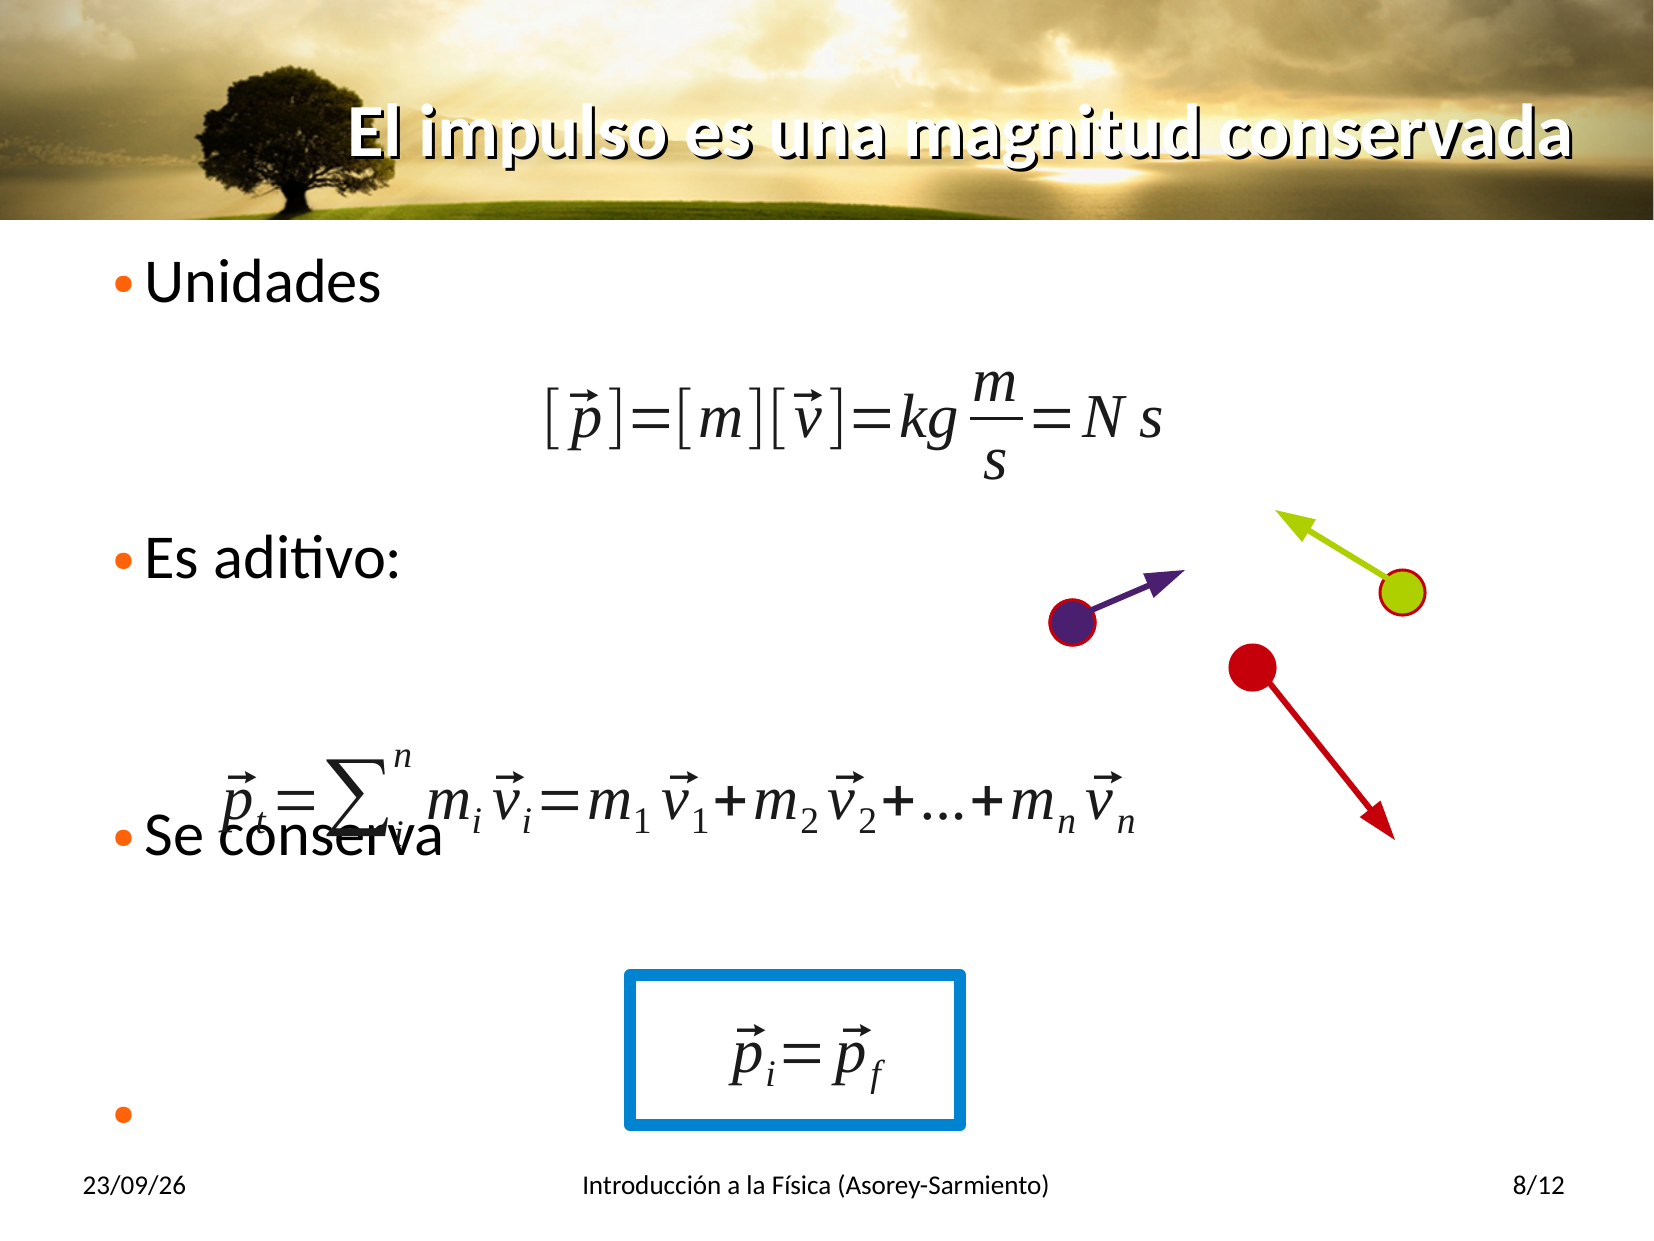

# El impulso es una magnitud conservada
Unidades
Es aditivo:
Se conserva
Introducción a la Física (Asorey-Sarmiento)
8